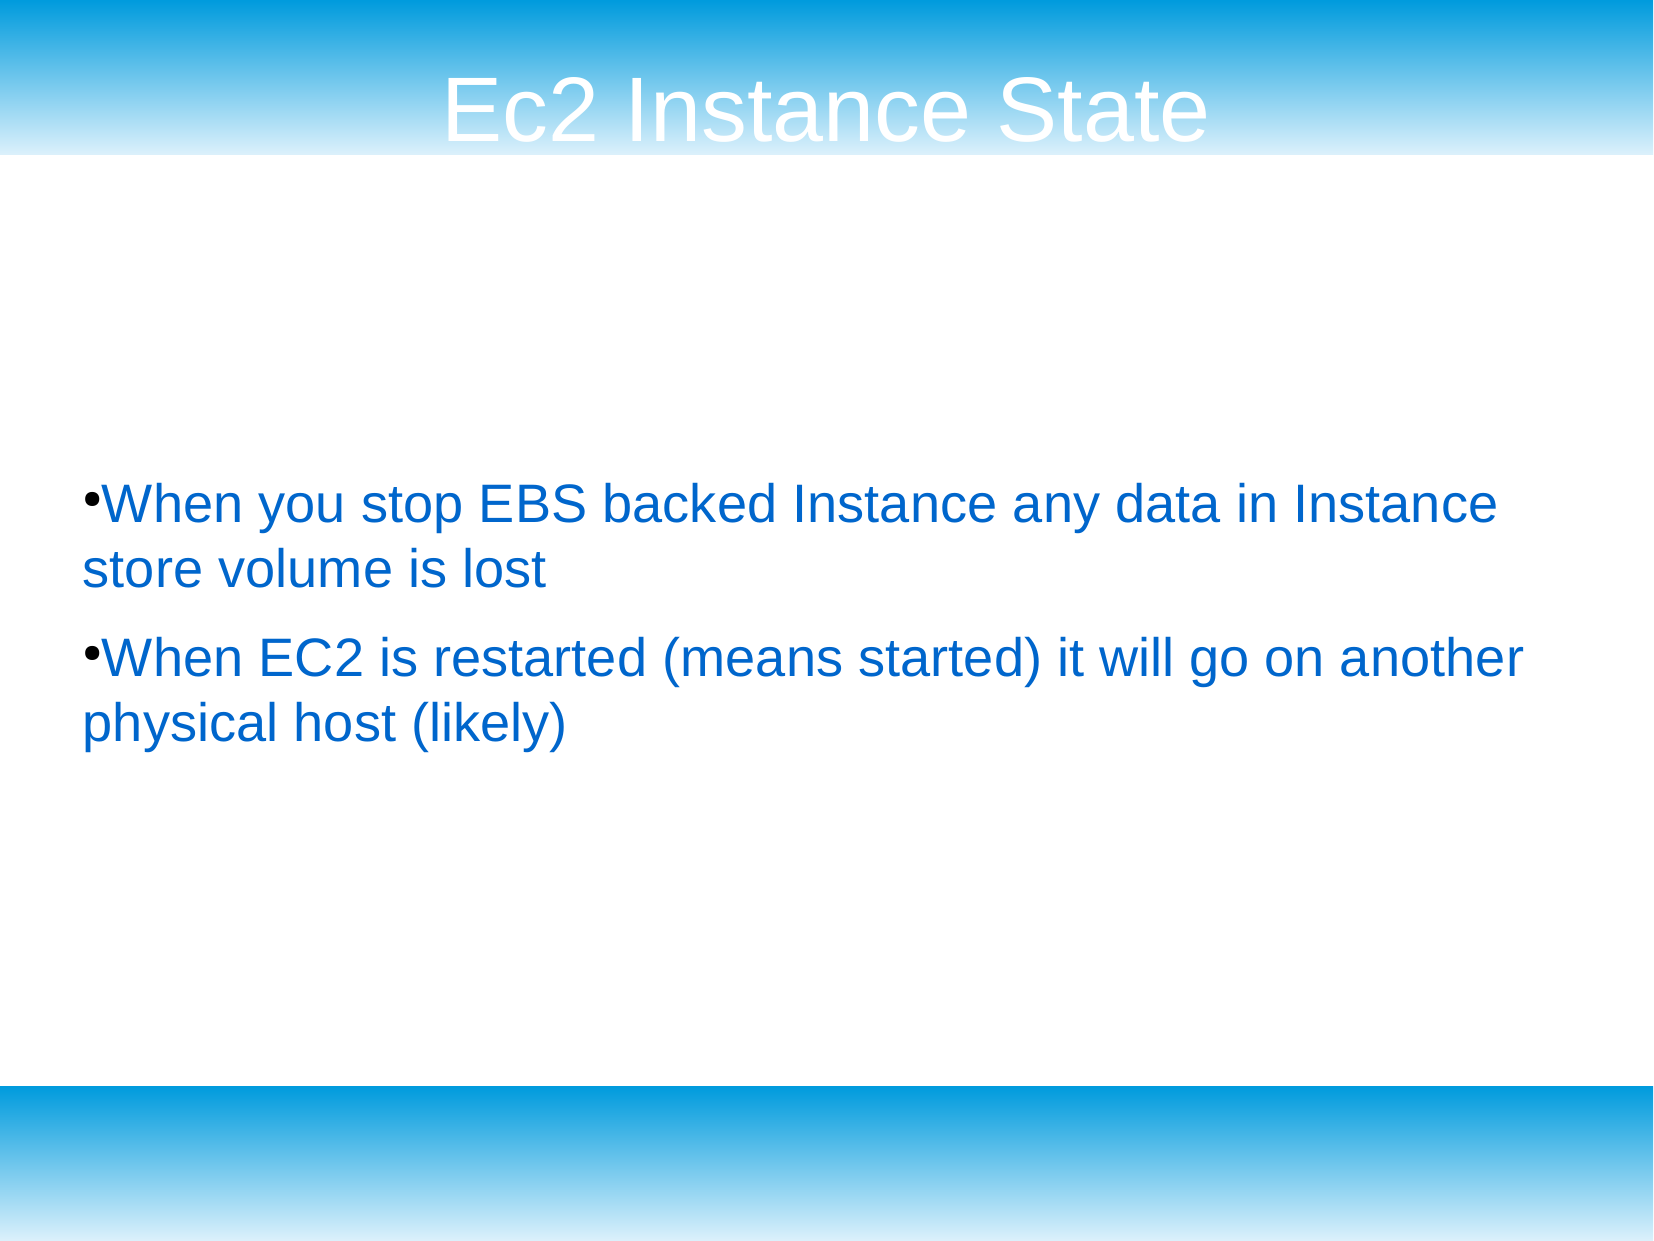

# Ec2 Instance State
When you stop EBS backed Instance any data in Instance store volume is lost
When EC2 is restarted (means started) it will go on another physical host (likely)